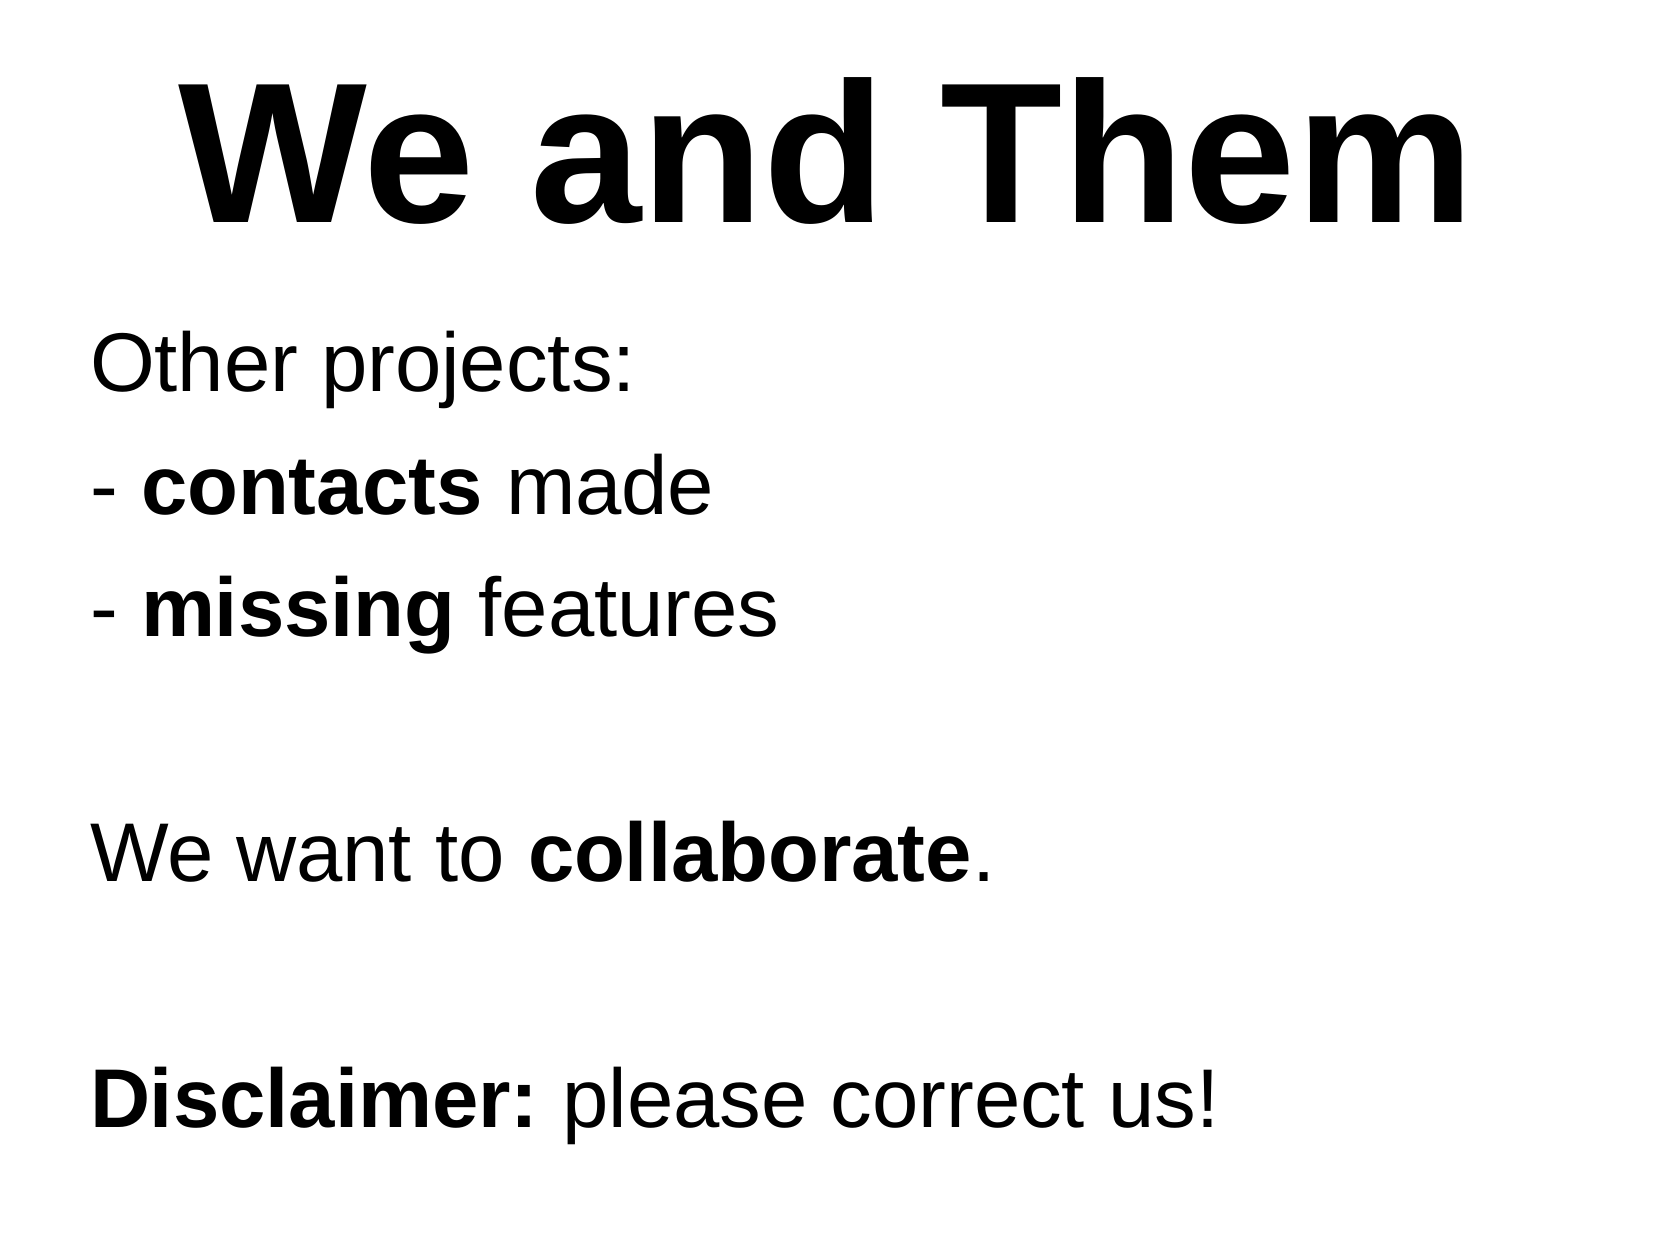

# We and Them
Other projects:
- contacts made
- missing features
We want to collaborate.
Disclaimer: please correct us!